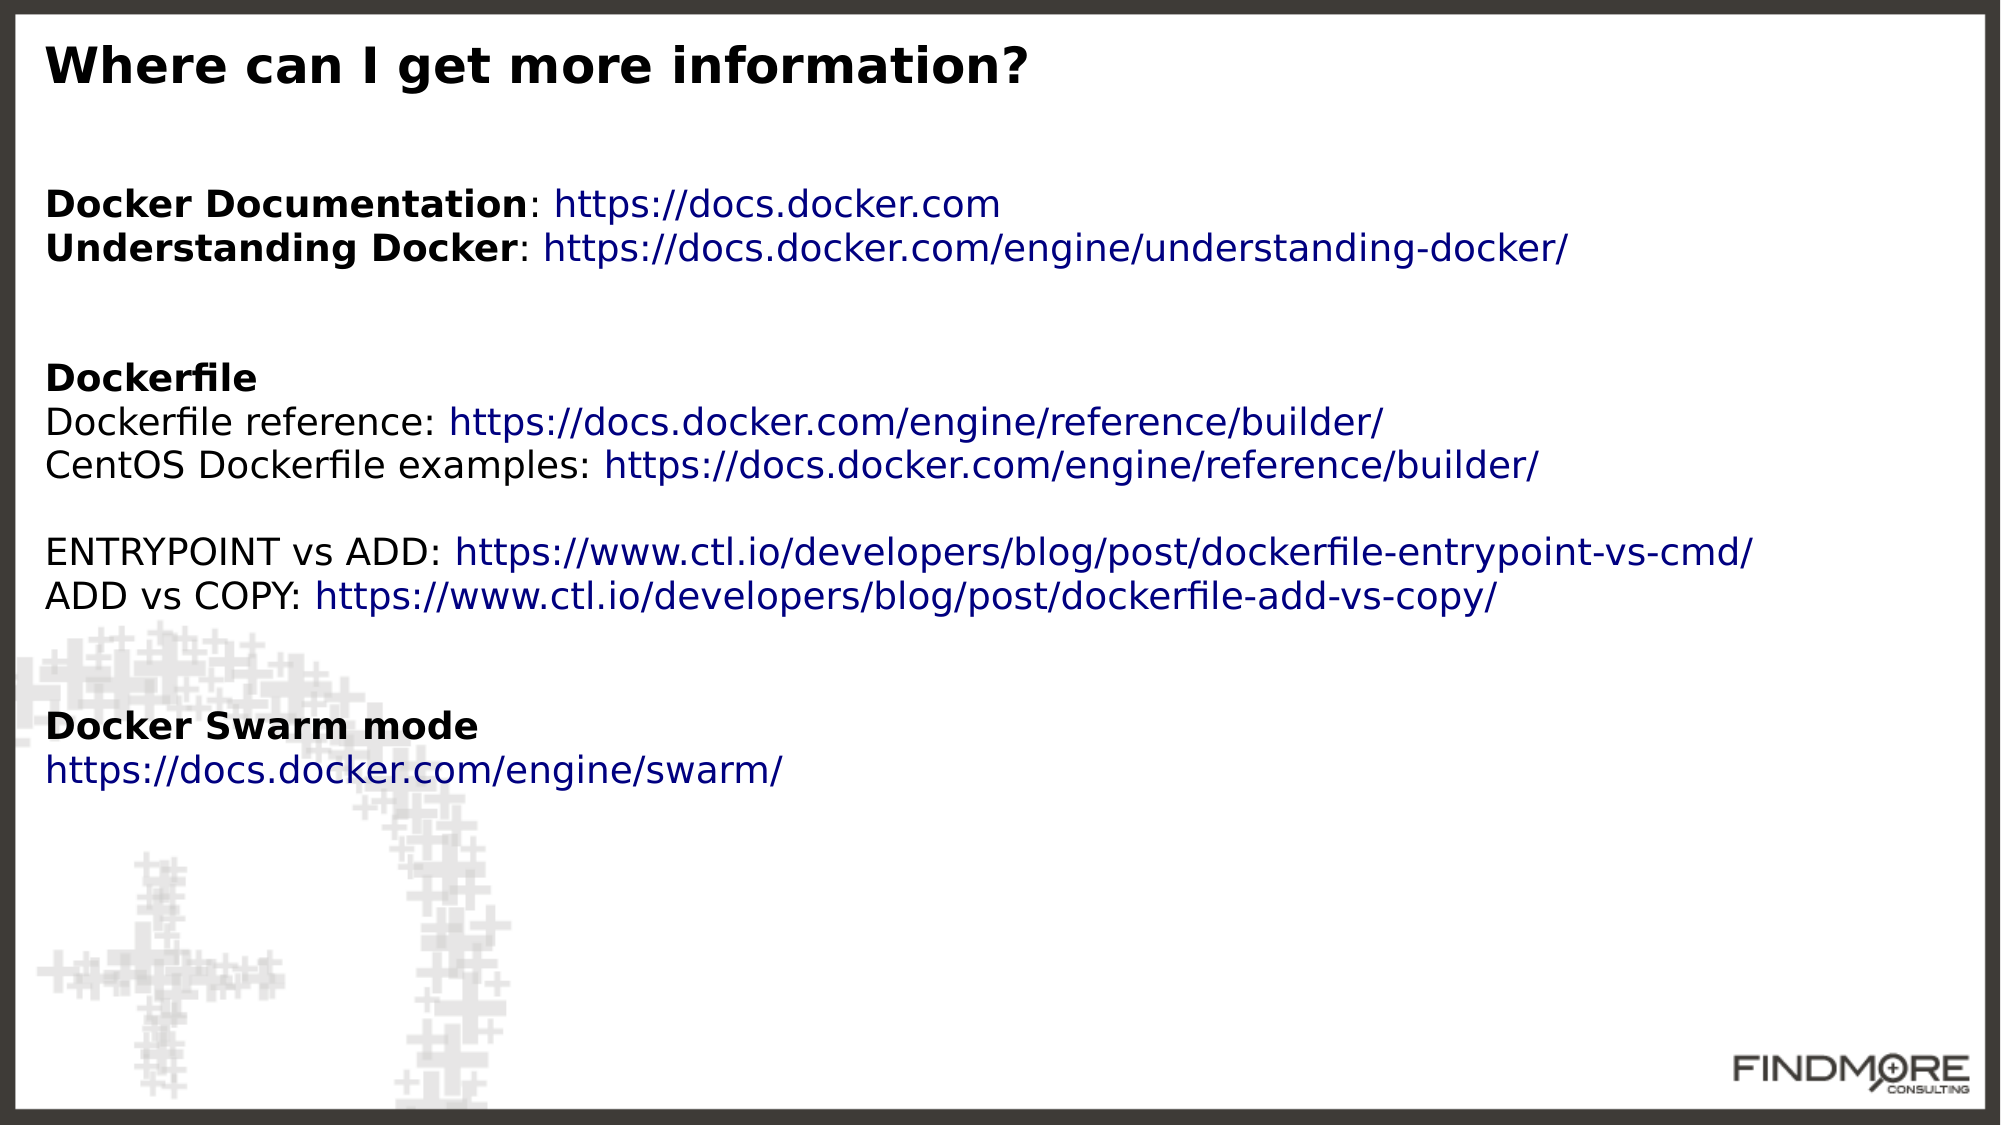

Where can I get more information?
Docker Documentation: https://docs.docker.com
Understanding Docker: https://docs.docker.com/engine/understanding-docker/
Dockerfile
Dockerfile reference: https://docs.docker.com/engine/reference/builder/
CentOS Dockerfile examples: https://docs.docker.com/engine/reference/builder/
ENTRYPOINT vs ADD: https://www.ctl.io/developers/blog/post/dockerfile-entrypoint-vs-cmd/
ADD vs COPY: https://www.ctl.io/developers/blog/post/dockerfile-add-vs-copy/
Docker Swarm mode
https://docs.docker.com/engine/swarm/